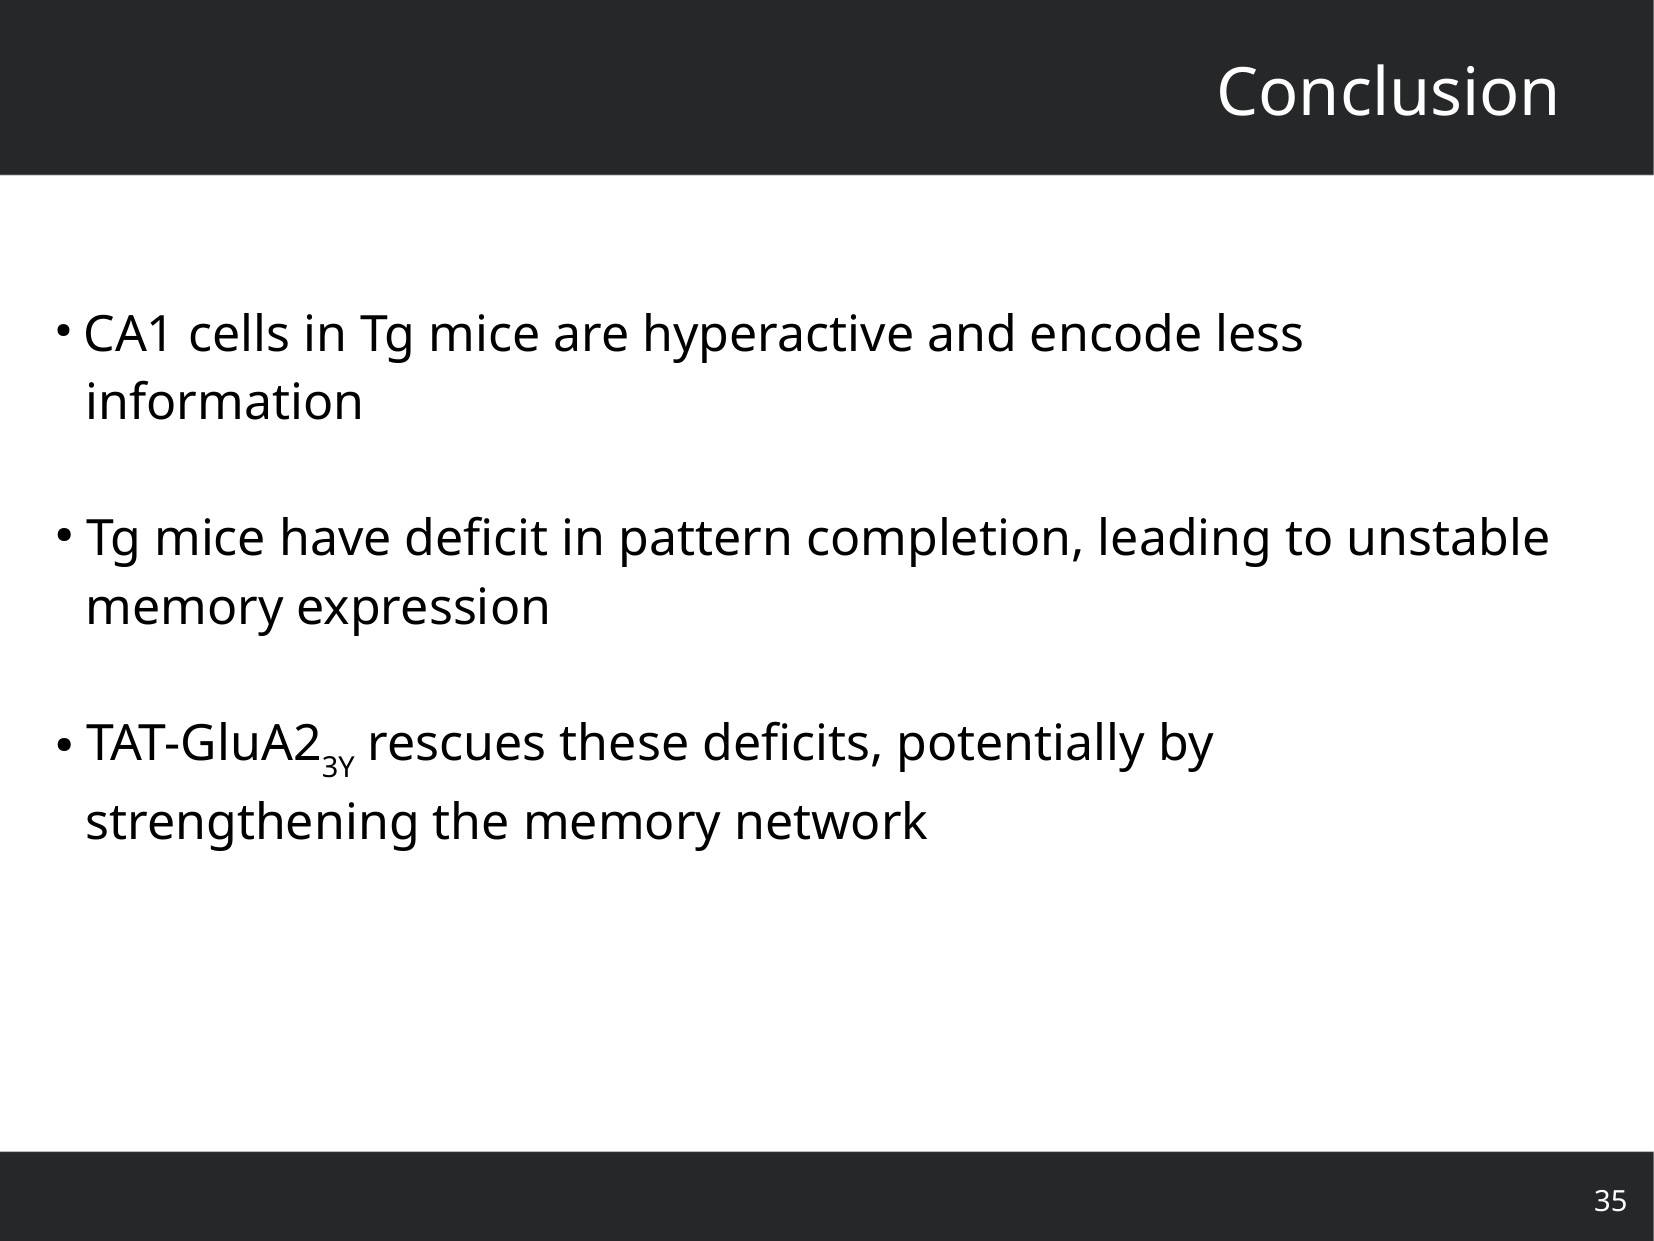

Conclusion
 CA1 cells in Tg mice are hyperactive and encode less information
 Tg mice have deficit in pattern completion, leading to unstable memory expression
 TAT-GluA23Y rescues these deficits, potentially by strengthening the memory network
35